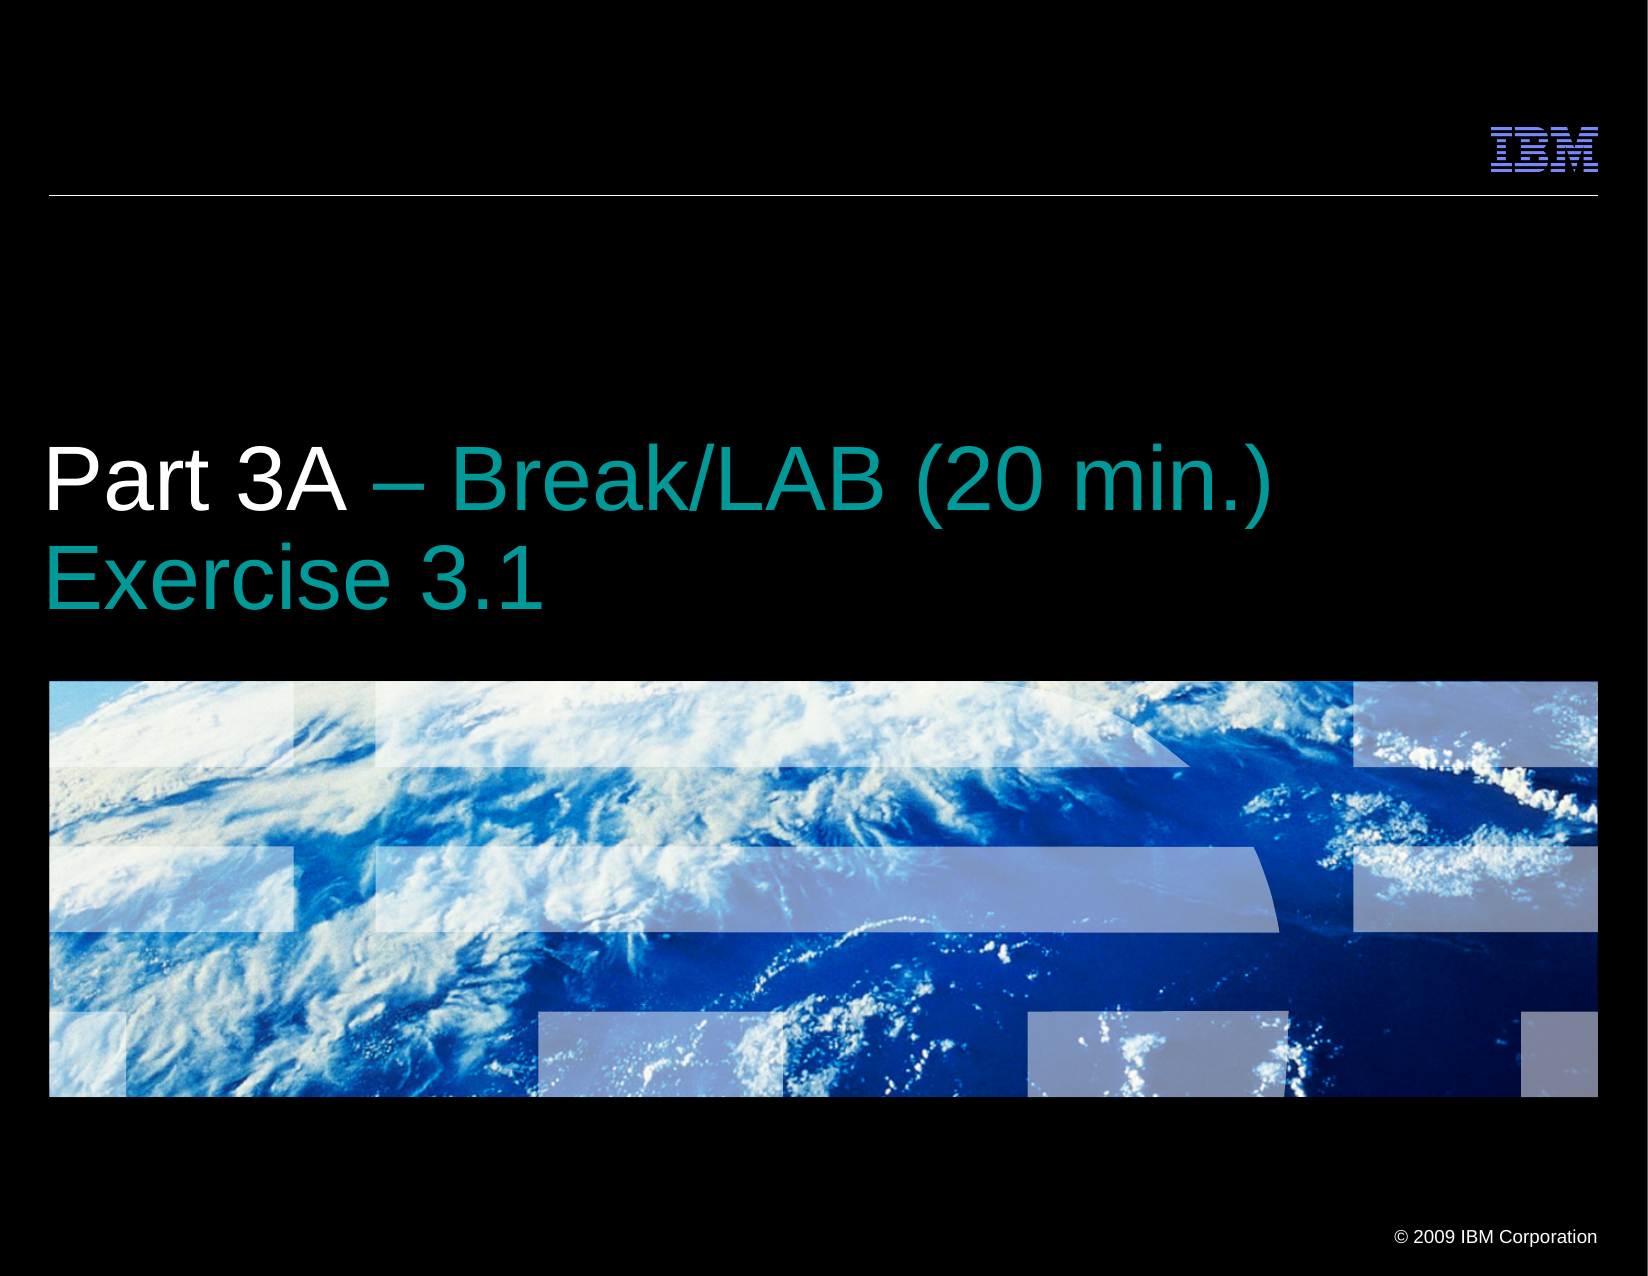

# Part 3A – Break/LAB (20 min.) Exercise 3.1